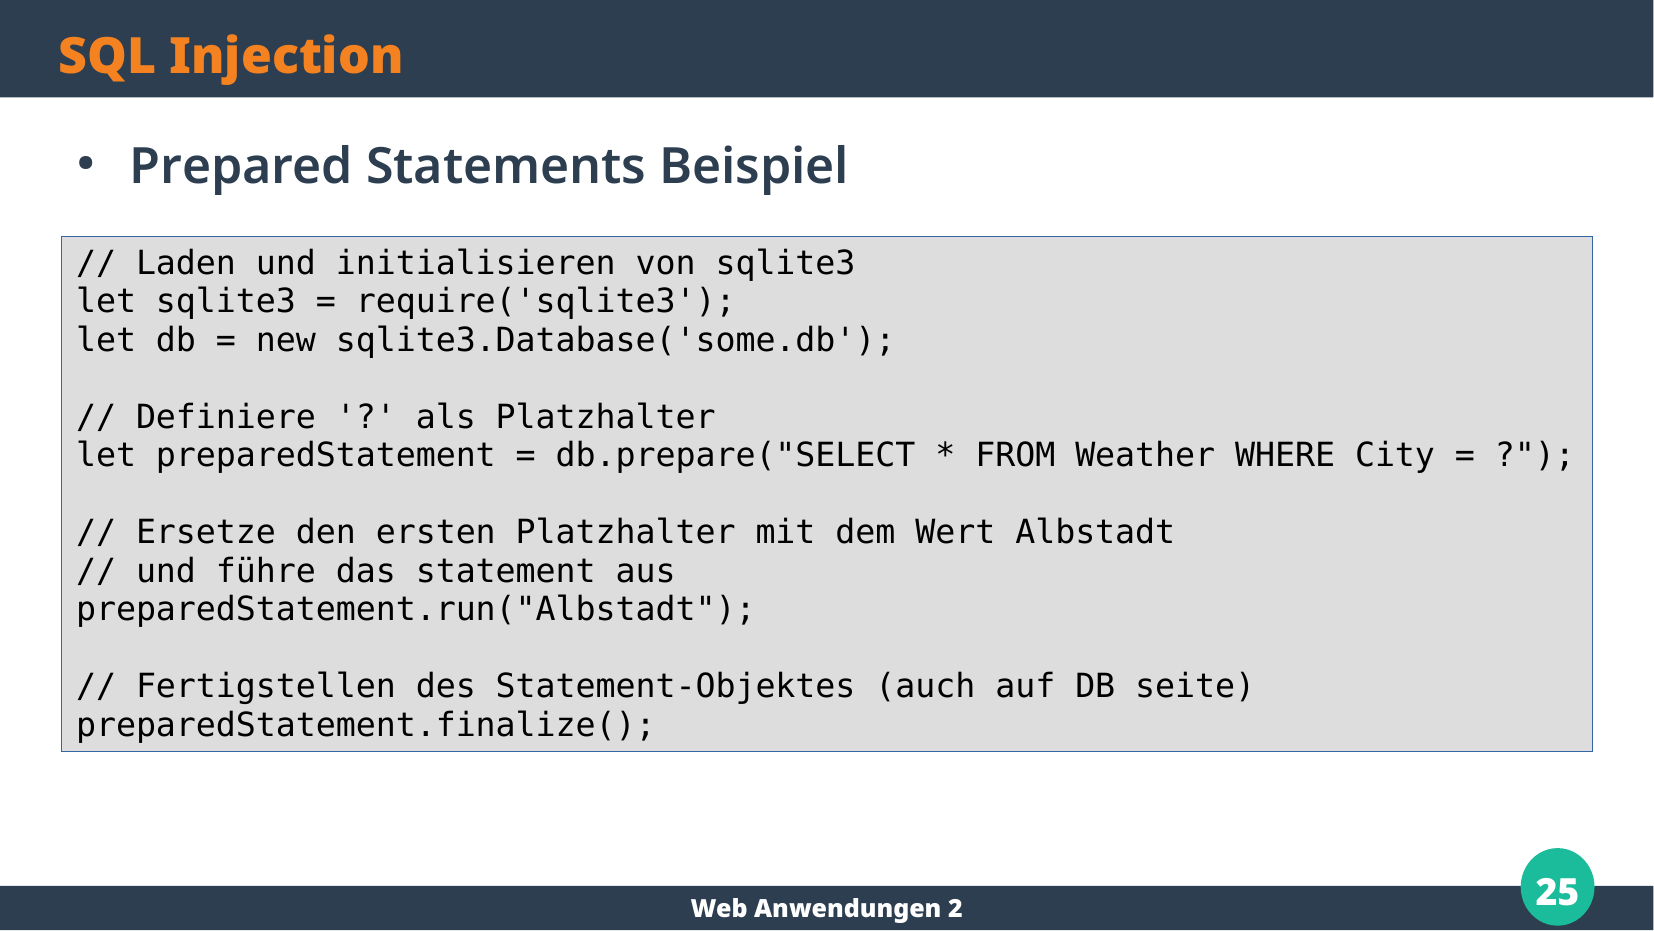

# SQL Injection
Prepared Statements Beispiel
// Laden und initialisieren von sqlite3
let sqlite3 = require('sqlite3');
let db = new sqlite3.Database('some.db');
// Definiere '?' als Platzhalter
let preparedStatement = db.prepare("SELECT * FROM Weather WHERE City = ?");
// Ersetze den ersten Platzhalter mit dem Wert Albstadt
// und führe das statement aus
preparedStatement.run("Albstadt");
// Fertigstellen des Statement-Objektes (auch auf DB seite)
preparedStatement.finalize();
25